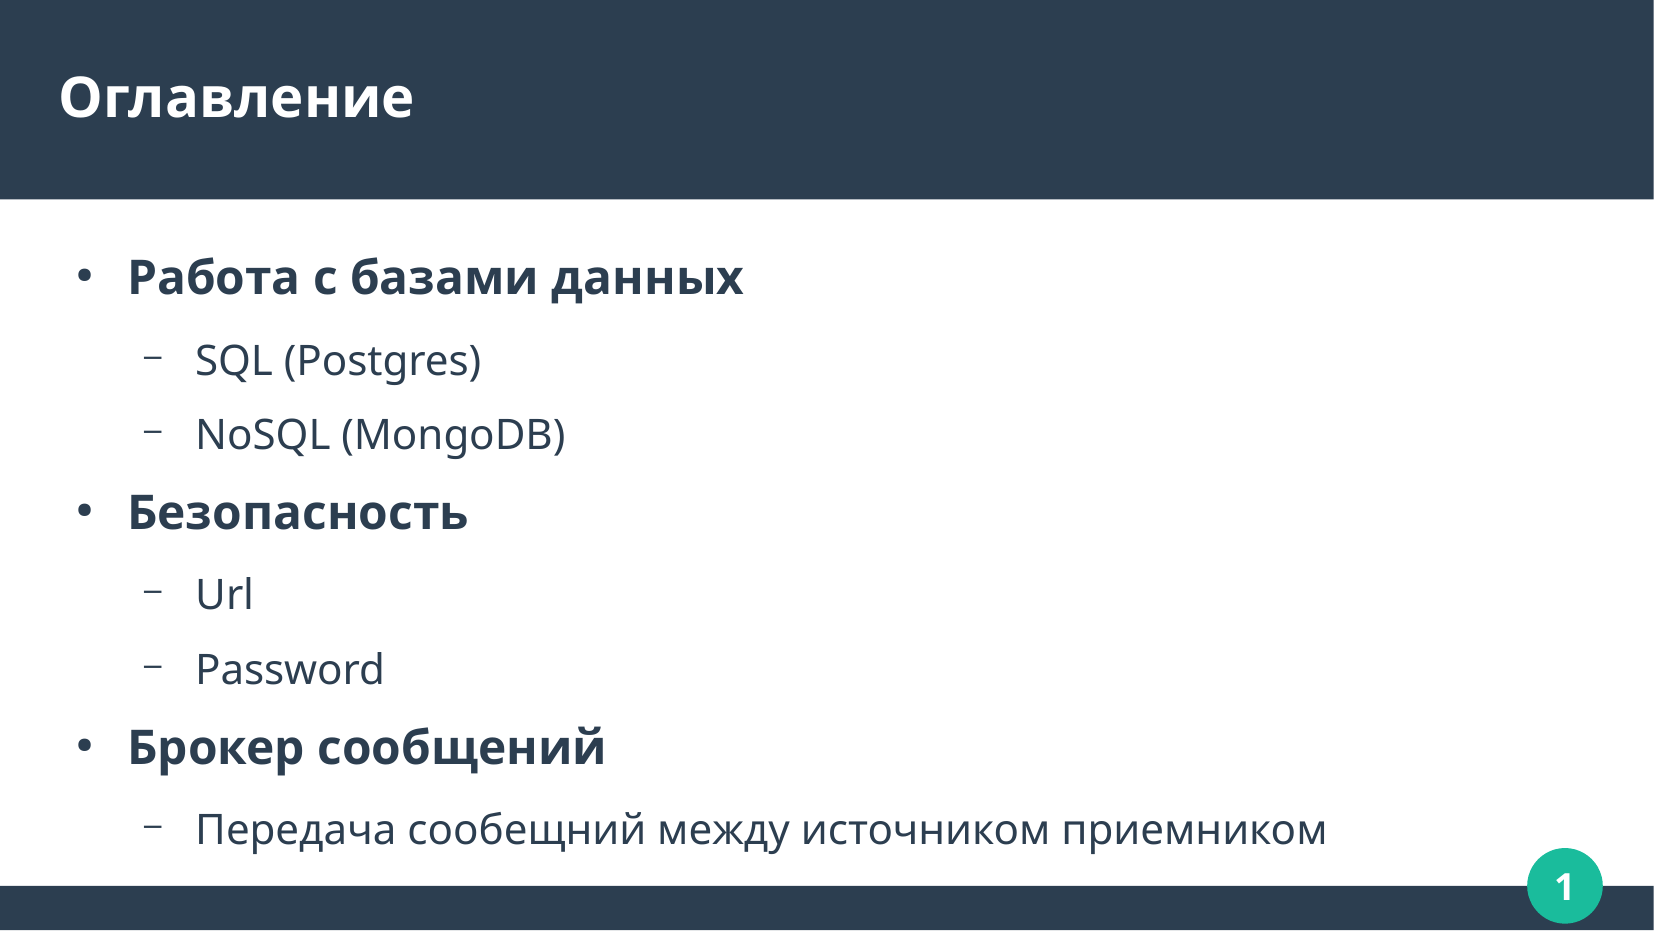

# Оглавление
Работа с базами данных
SQL (Postgres)
NoSQL (MongoDB)
Безопасность
Url
Password
Брокер сообщений
Передача сообещний между источником приемником